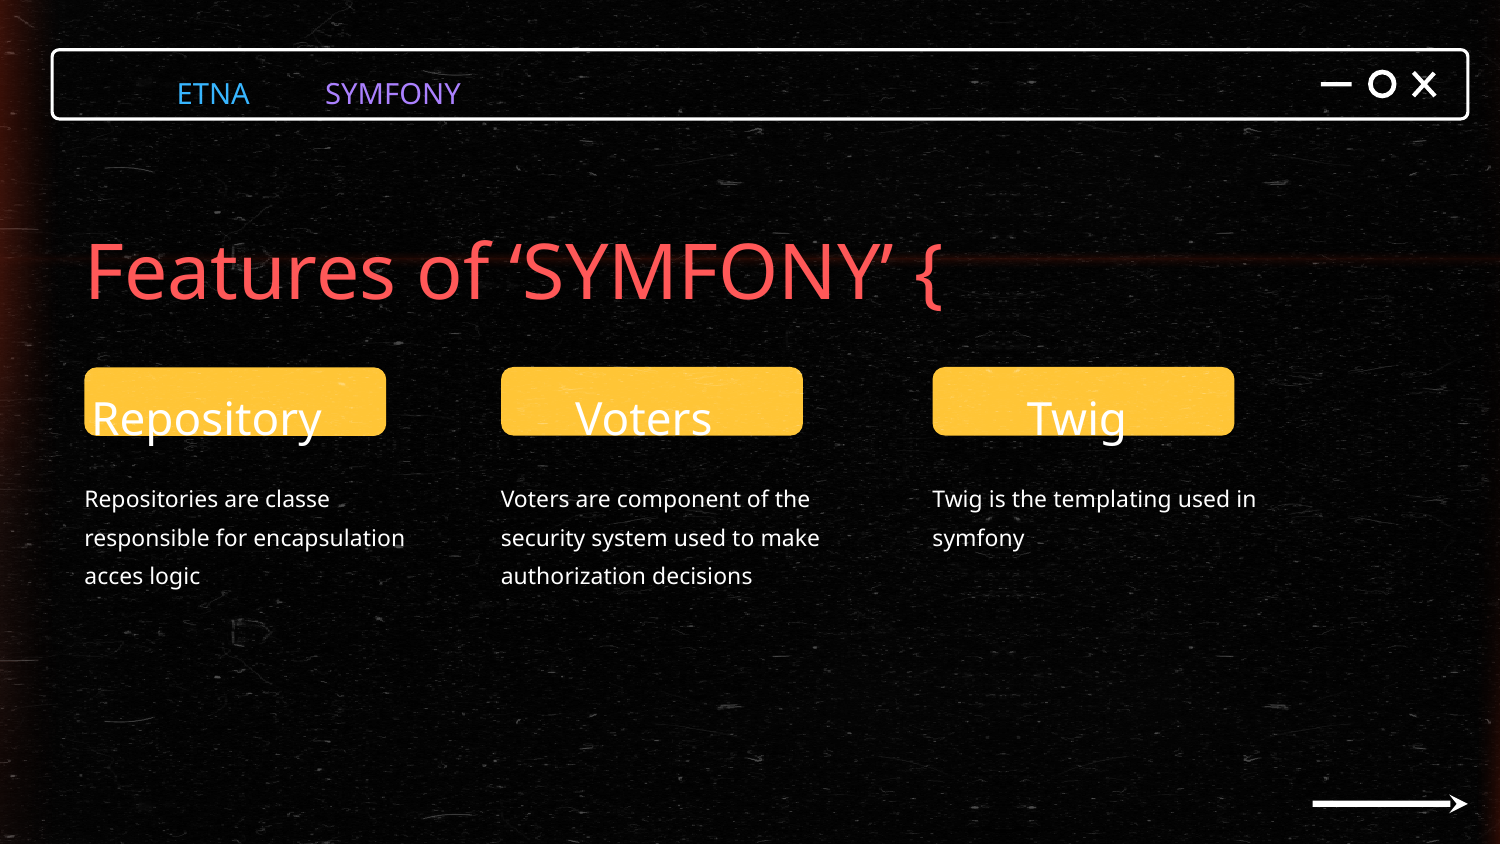

ETNA SYMFONY
Features of ‘SYMFONY’ {
Repository
Voters
Twig
Repositories are classe responsible for encapsulation acces logic
Voters are component of the security system used to make authorization decisions
Twig is the templating used in symfony